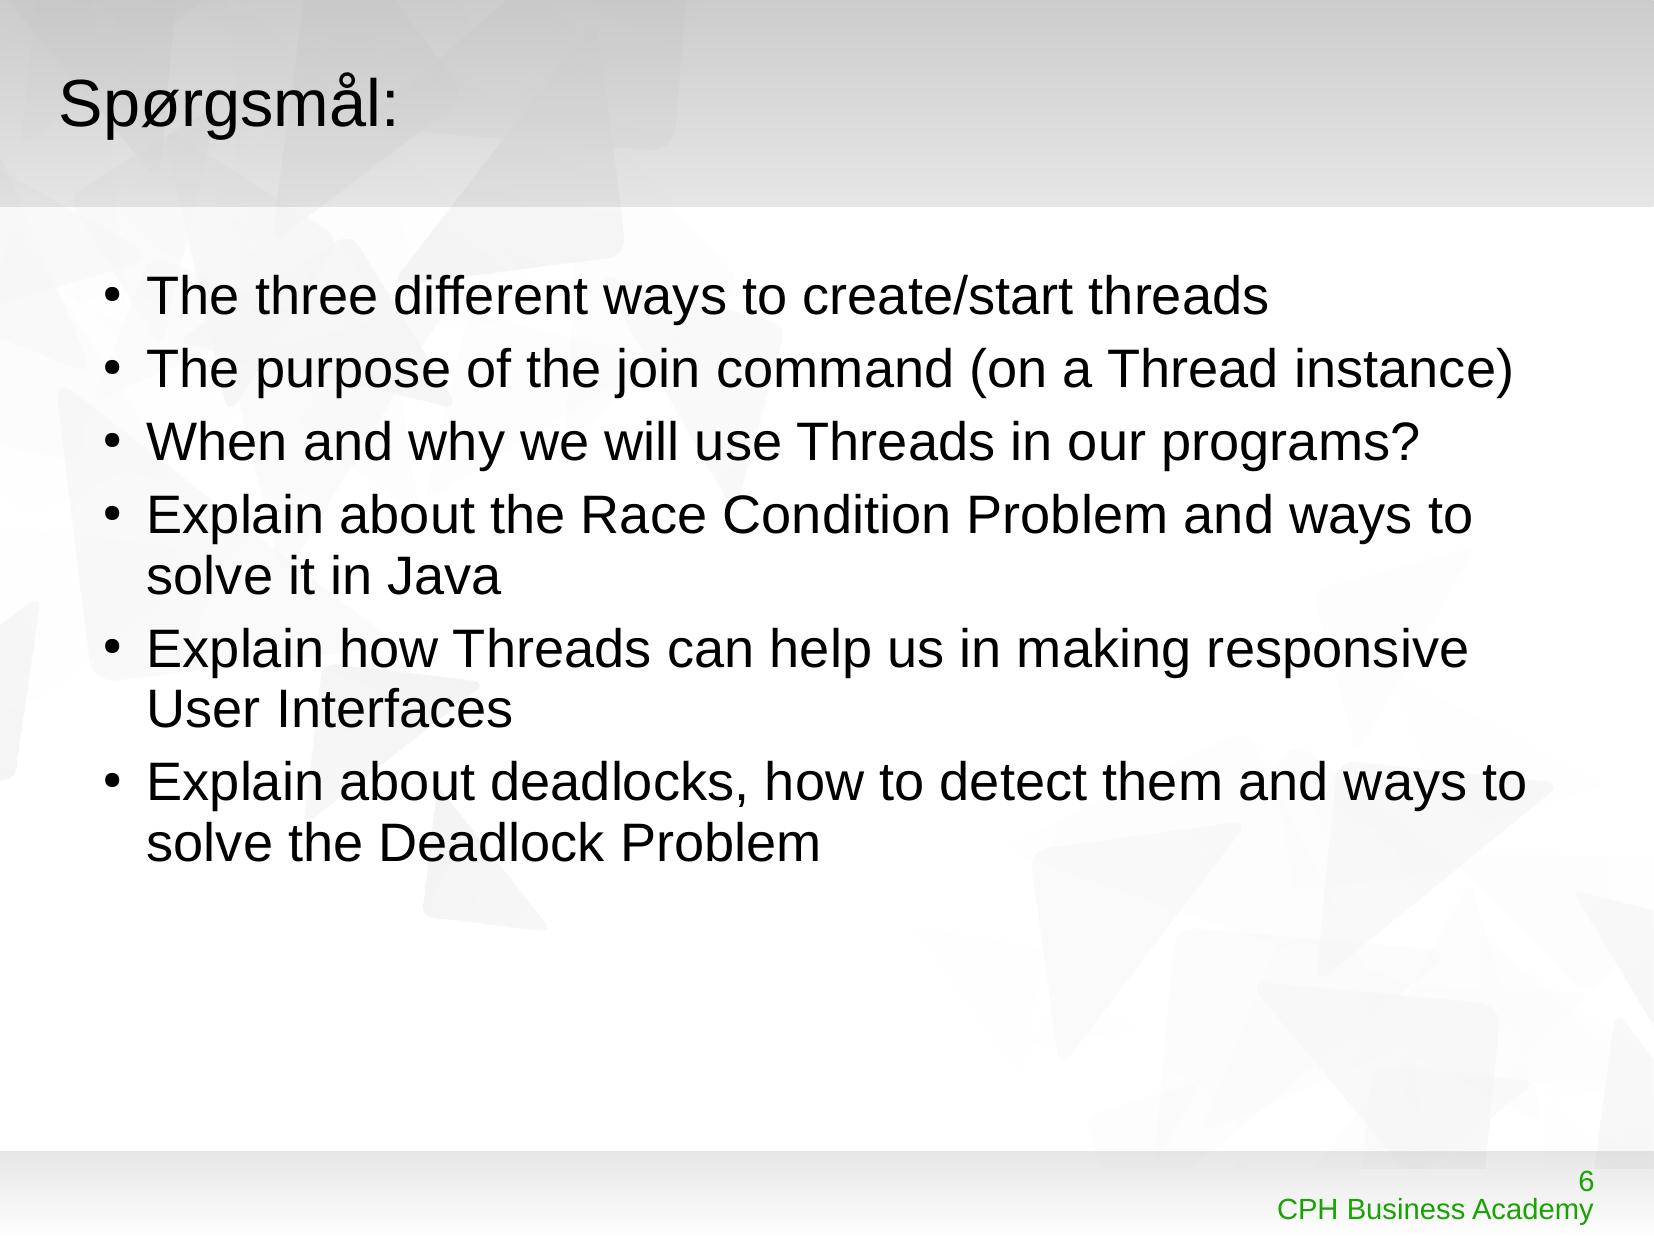

# Spørgsmål:
The three different ways to create/start threads
The purpose of the join command (on a Thread instance)
When and why we will use Threads in our programs?
Explain about the Race Condition Problem and ways to solve it in Java
Explain how Threads can help us in making responsive User Interfaces
Explain about deadlocks, how to detect them and ways to solve the Deadlock Problem
6
CPH Business Academy